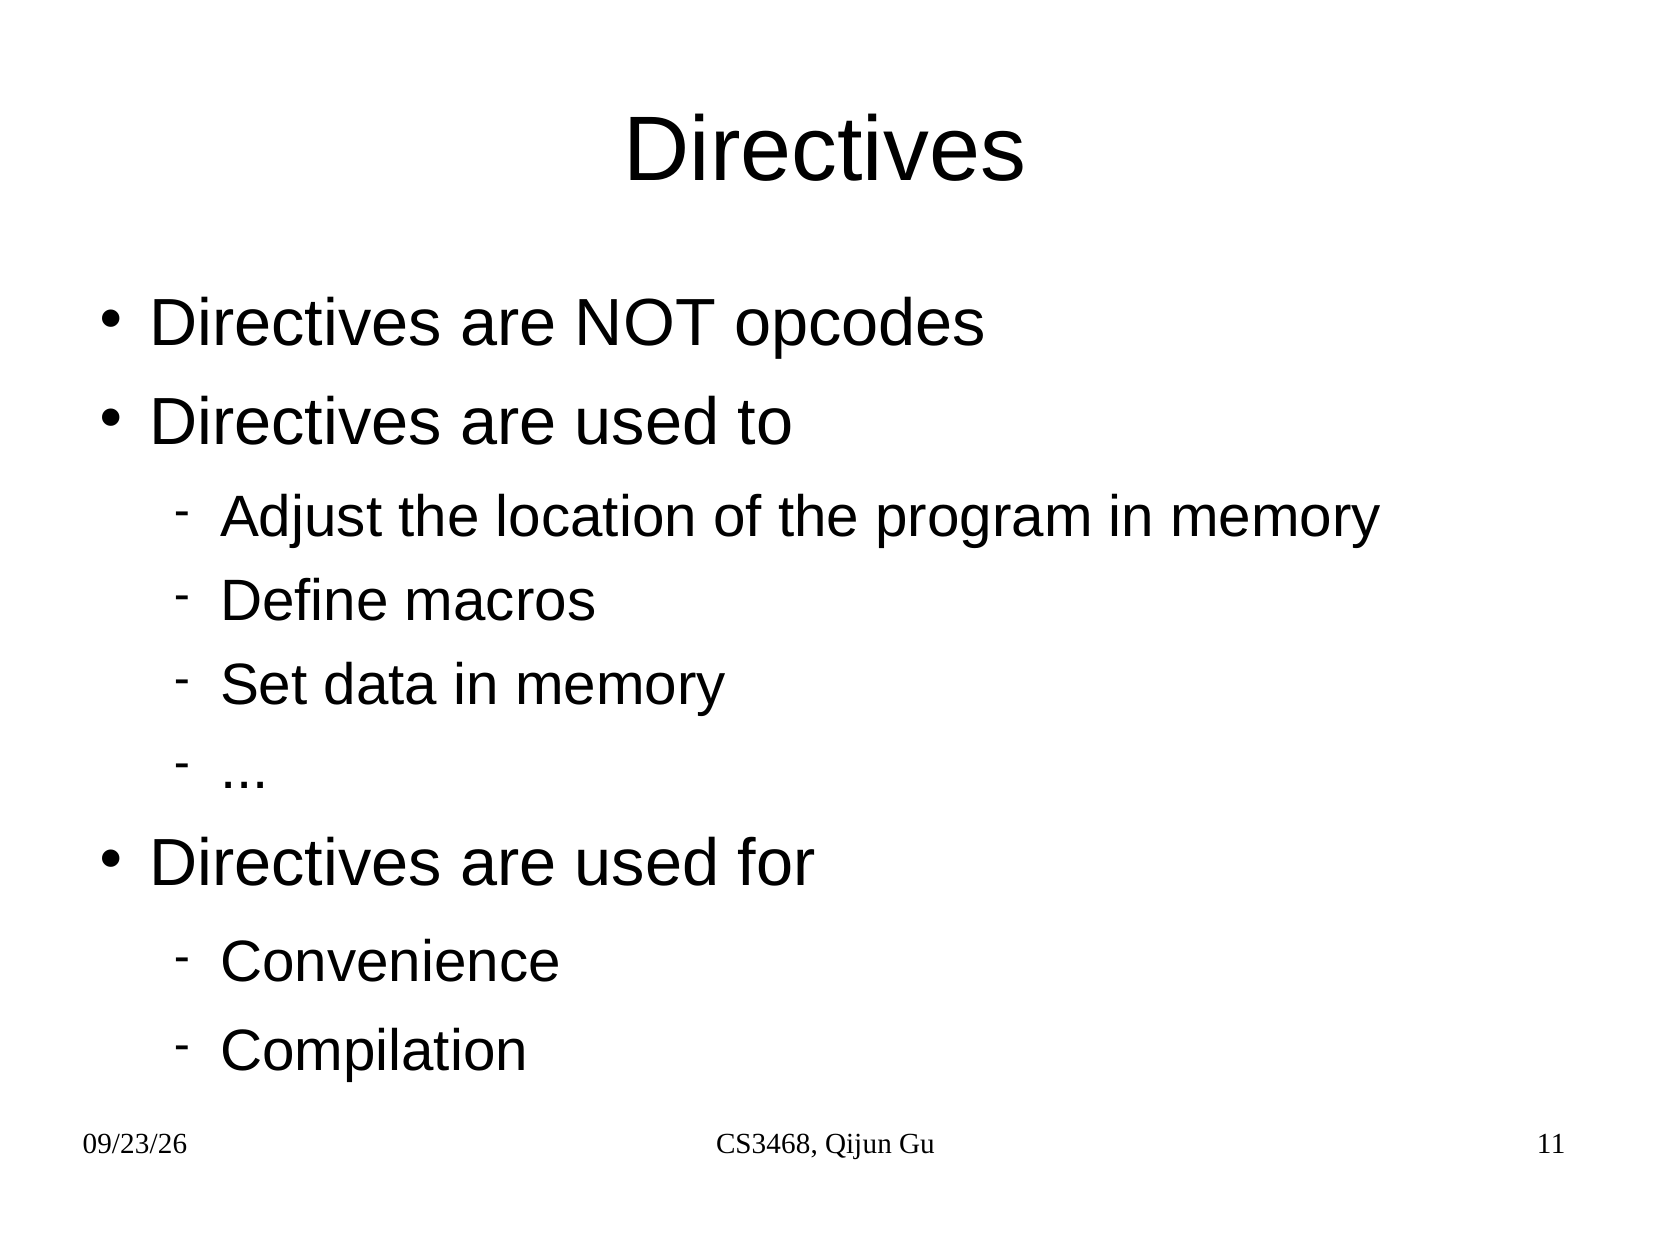

# Directives
Directives are NOT opcodes
Directives are used to
Adjust the location of the program in memory
Define macros
Set data in memory
...
Directives are used for
Convenience
Compilation
CS3468, Qijun Gu
11